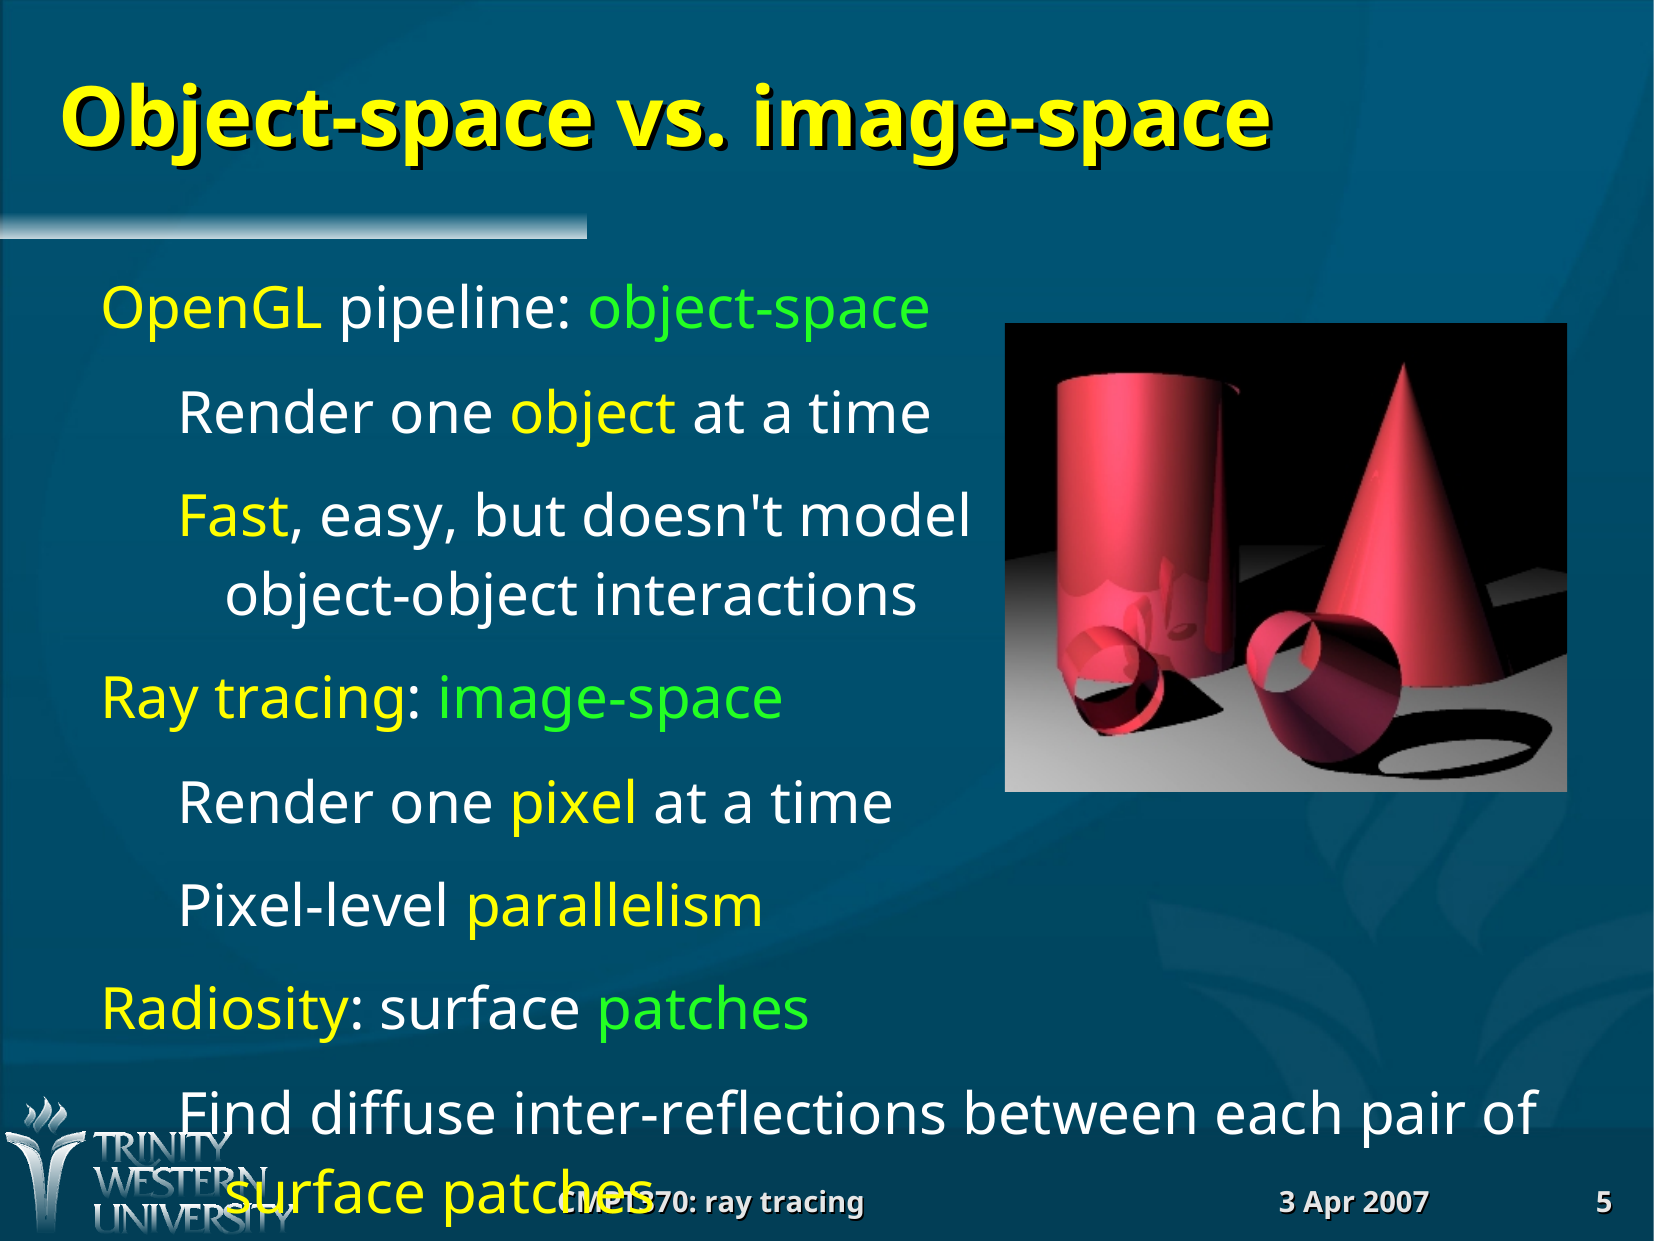

# Object-space vs. image-space
OpenGL pipeline: object-space
Render one object at a time
Fast, easy, but doesn't model
object-object interactions
Ray tracing: image-space
Render one pixel at a time
Pixel-level parallelism
Radiosity: surface patches
Find diffuse inter-reflections between each pair of surface patches
CMPT370: ray tracing
3 Apr 2007
5